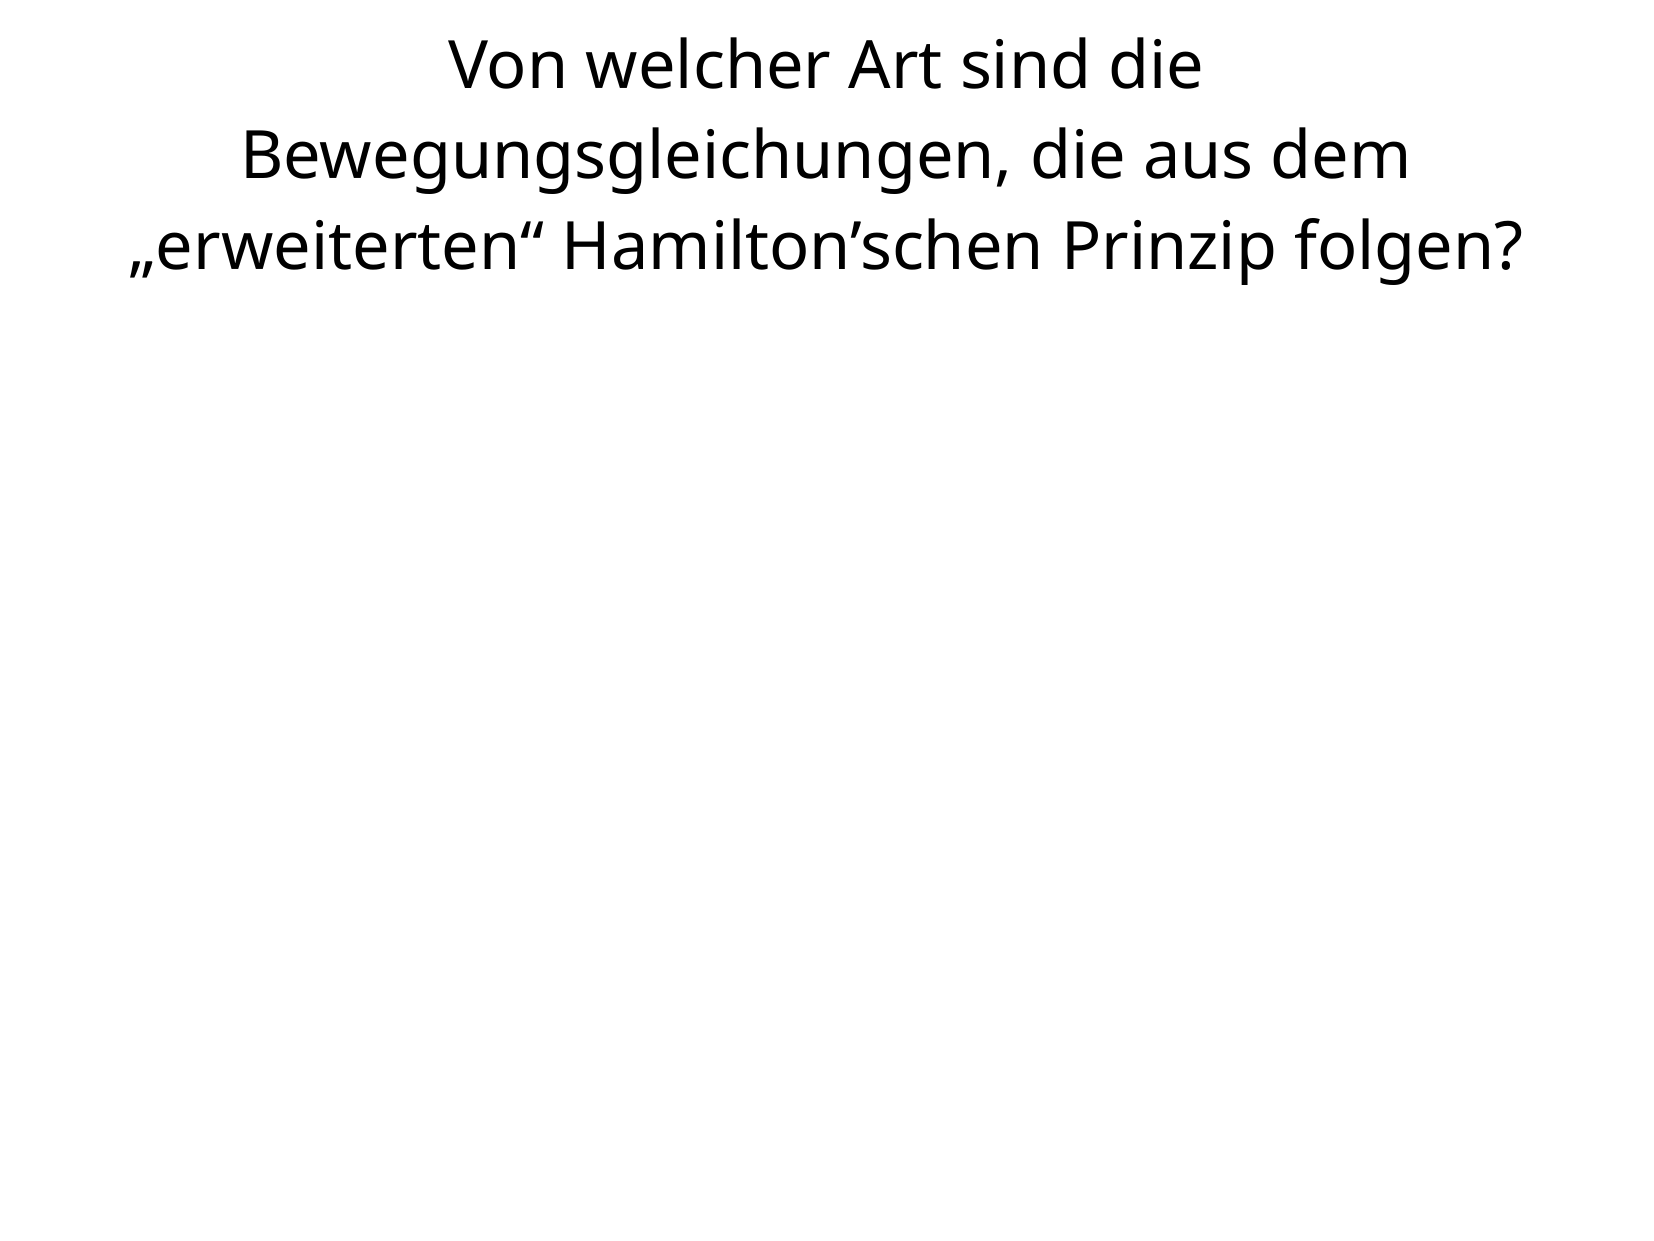

# Von welcher Art sind die Bewegungsgleichungen, die aus dem „erweiterten“ Hamilton’schen Prinzip folgen?